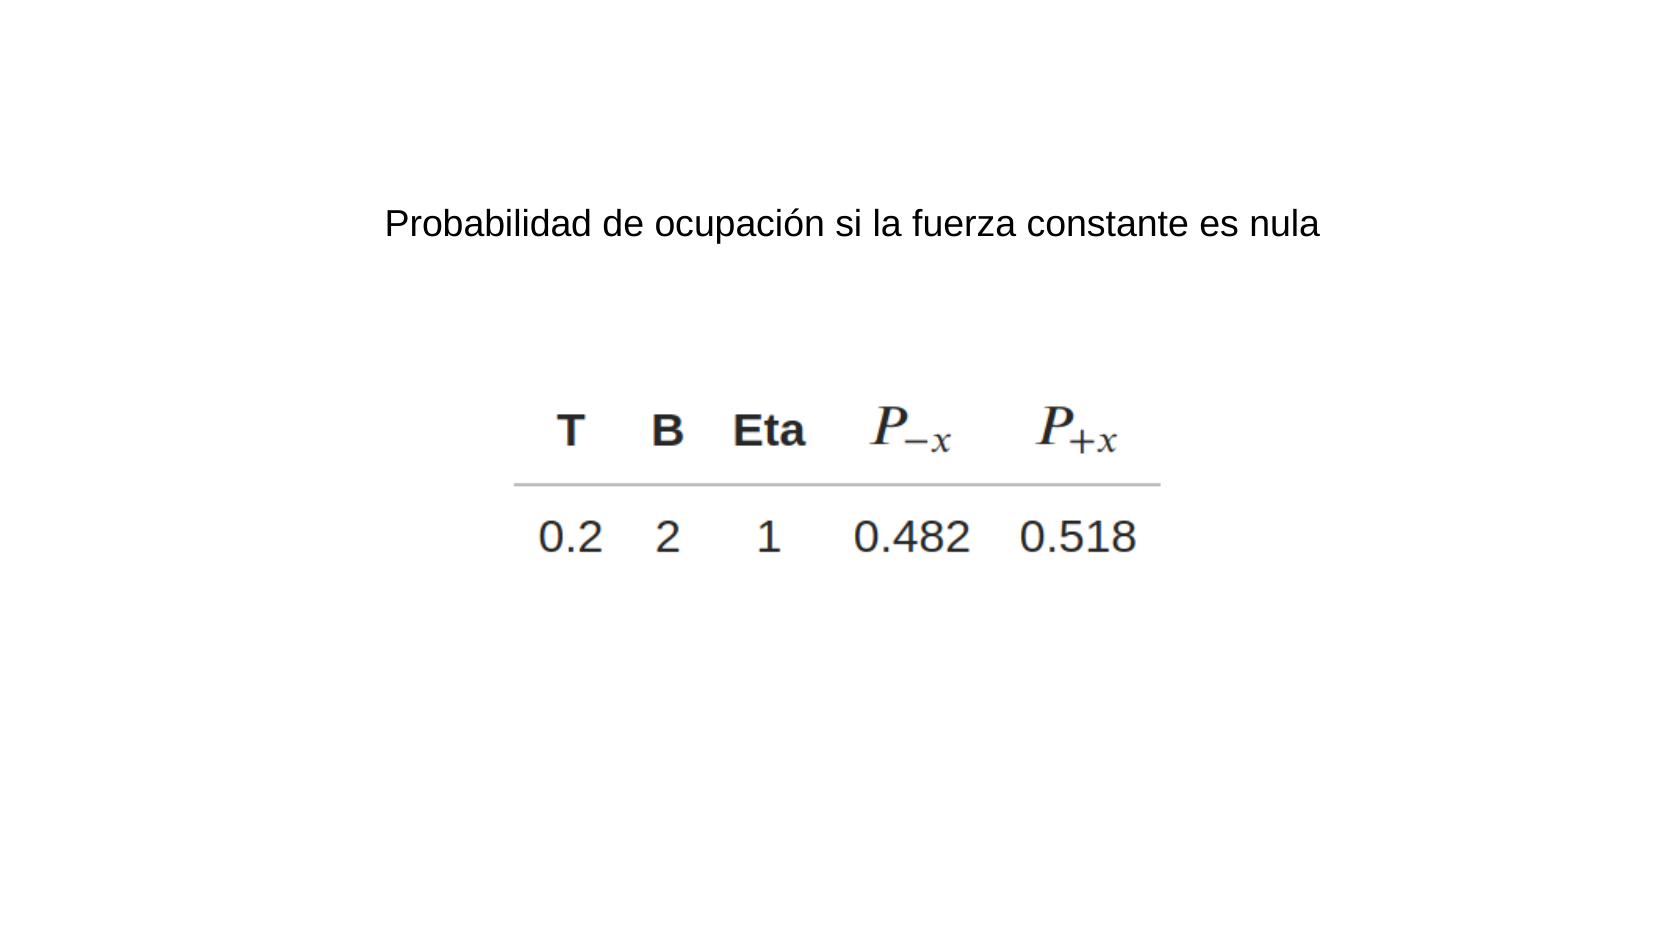

Probabilidad de ocupación si la fuerza constante es nula